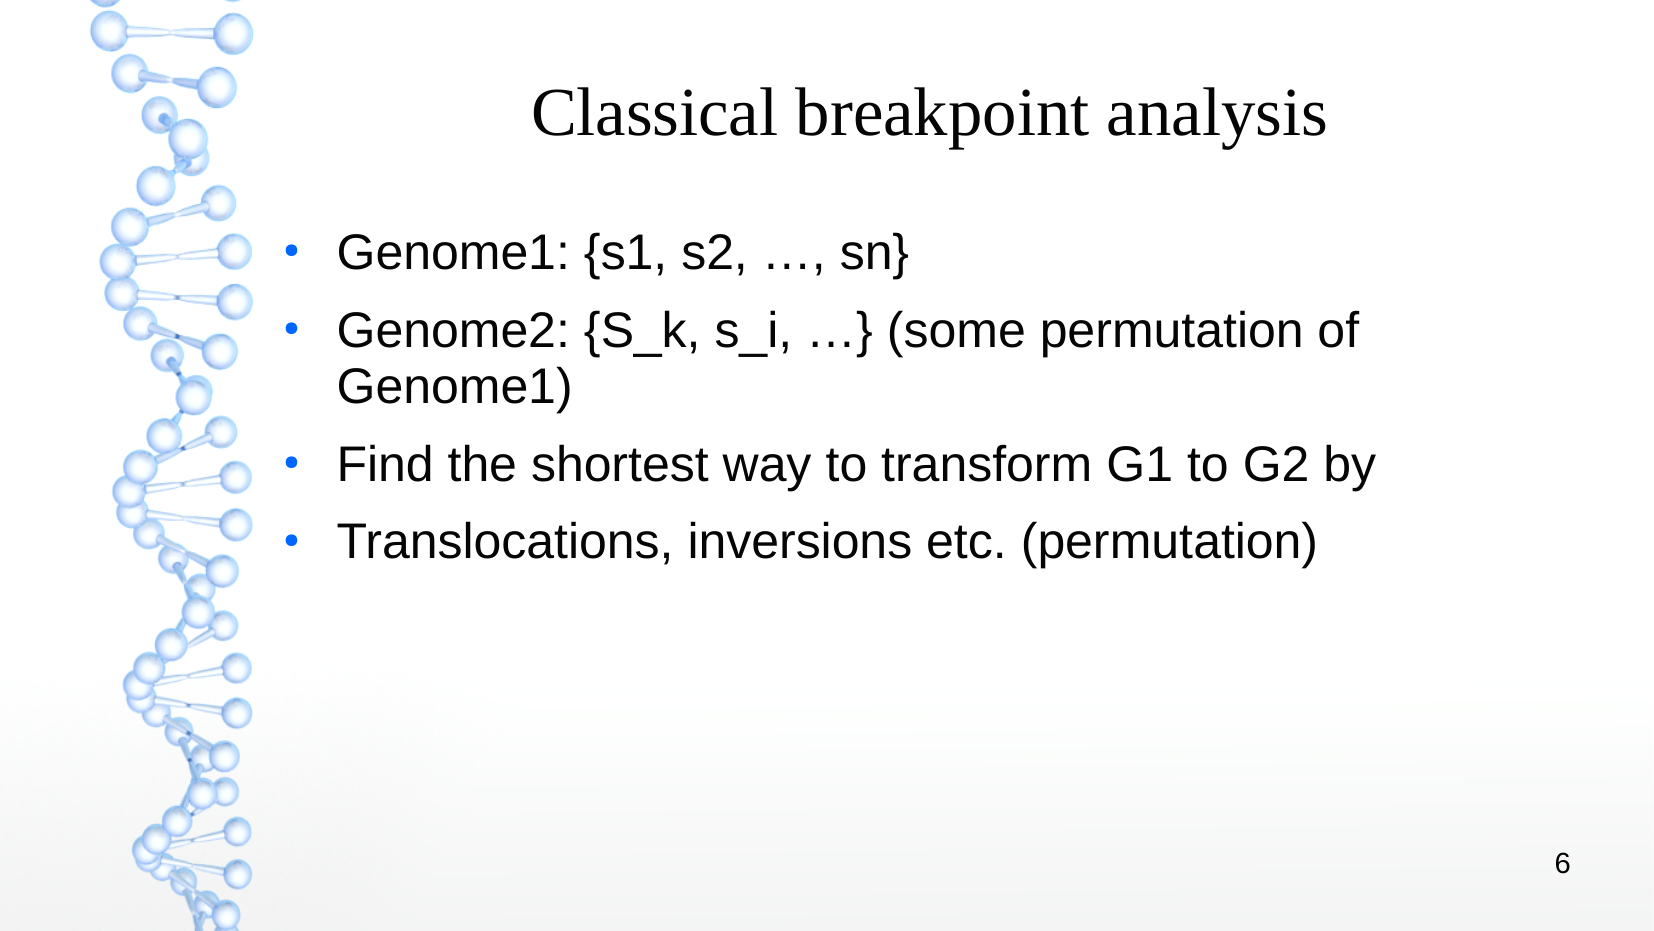

# Classical breakpoint analysis
Genome1: {s1, s2, …, sn}
Genome2: {S_k, s_i, …} (some permutation of Genome1)
Find the shortest way to transform G1 to G2 by
Translocations, inversions etc. (permutation)
6